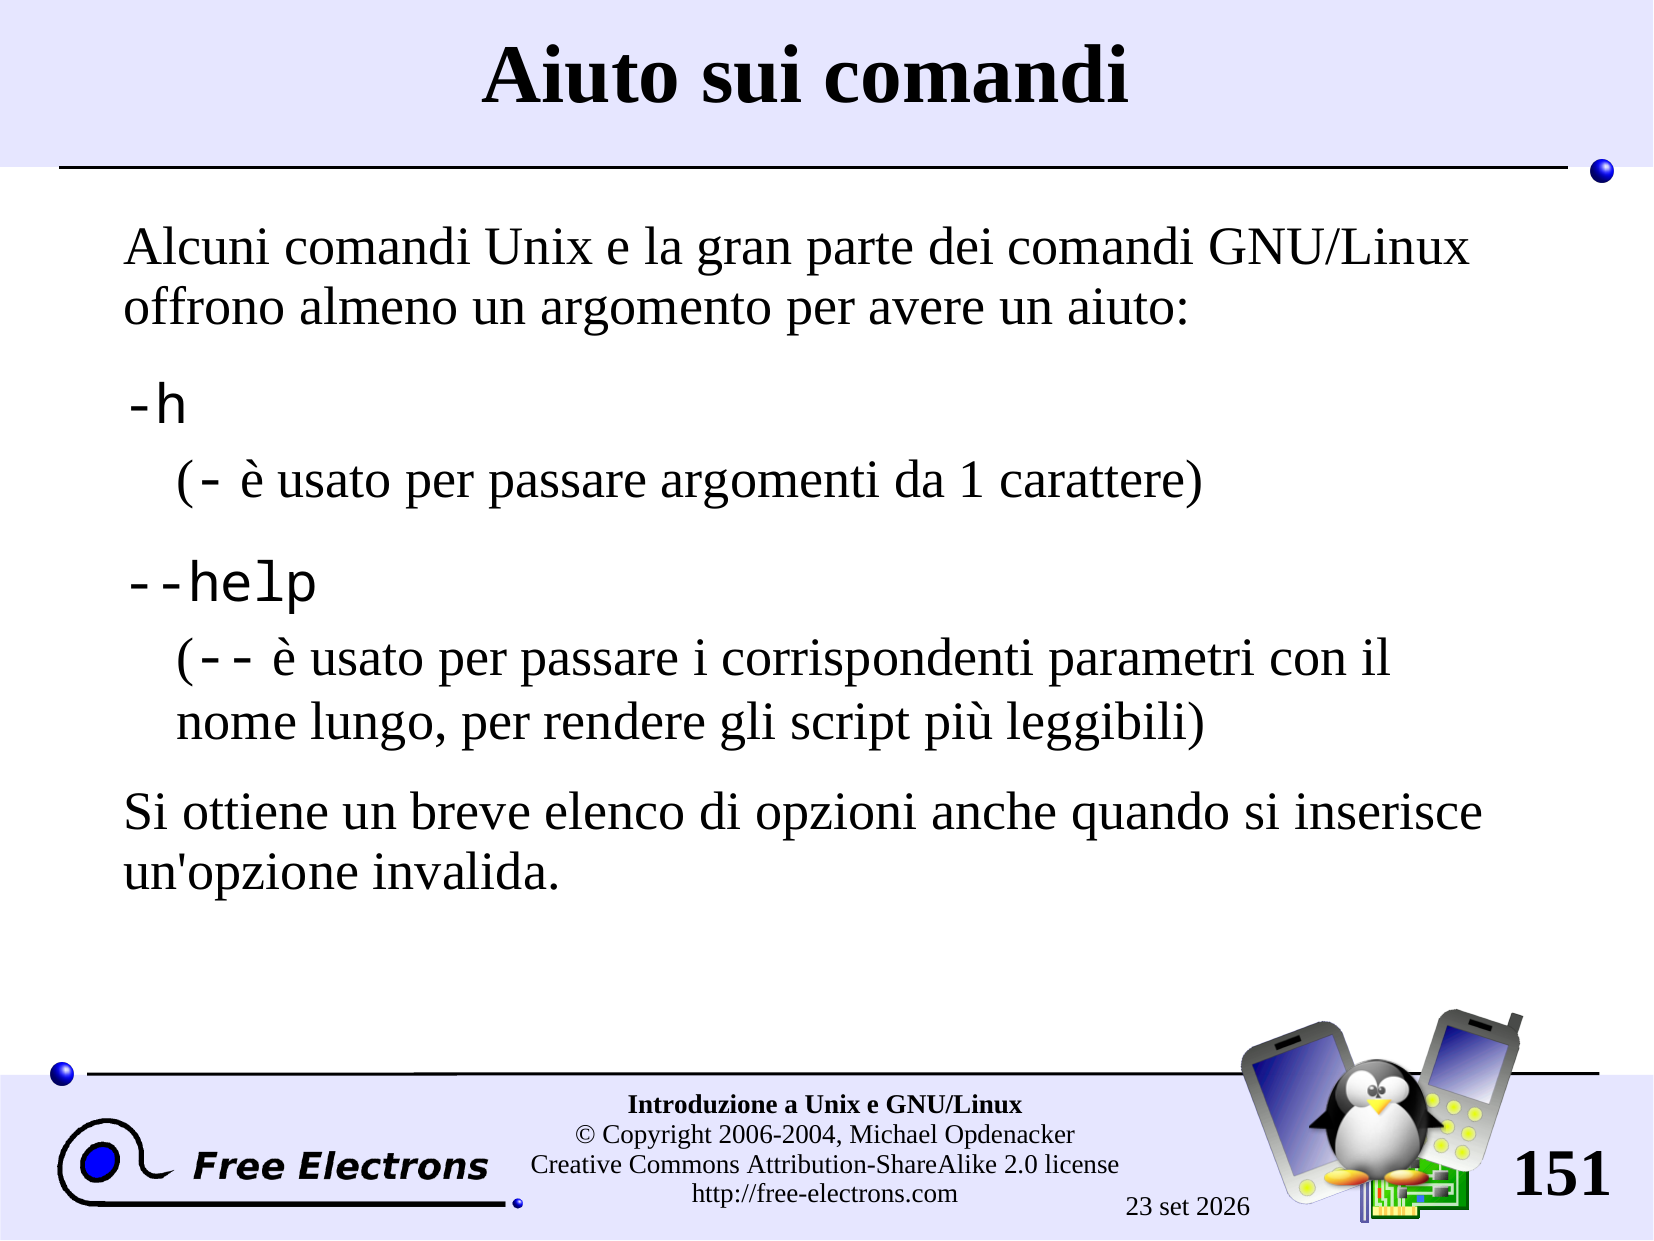

# Aiuto sui comandi
Alcuni comandi Unix e la gran parte dei comandi GNU/Linux offrono almeno un argomento per avere un aiuto:
-h
(- è usato per passare argomenti da 1 carattere)
--help
(-- è usato per passare i corrispondenti parametri con il nome lungo, per rendere gli script più leggibili)
Si ottiene un breve elenco di opzioni anche quando si inserisce un'opzione invalida.